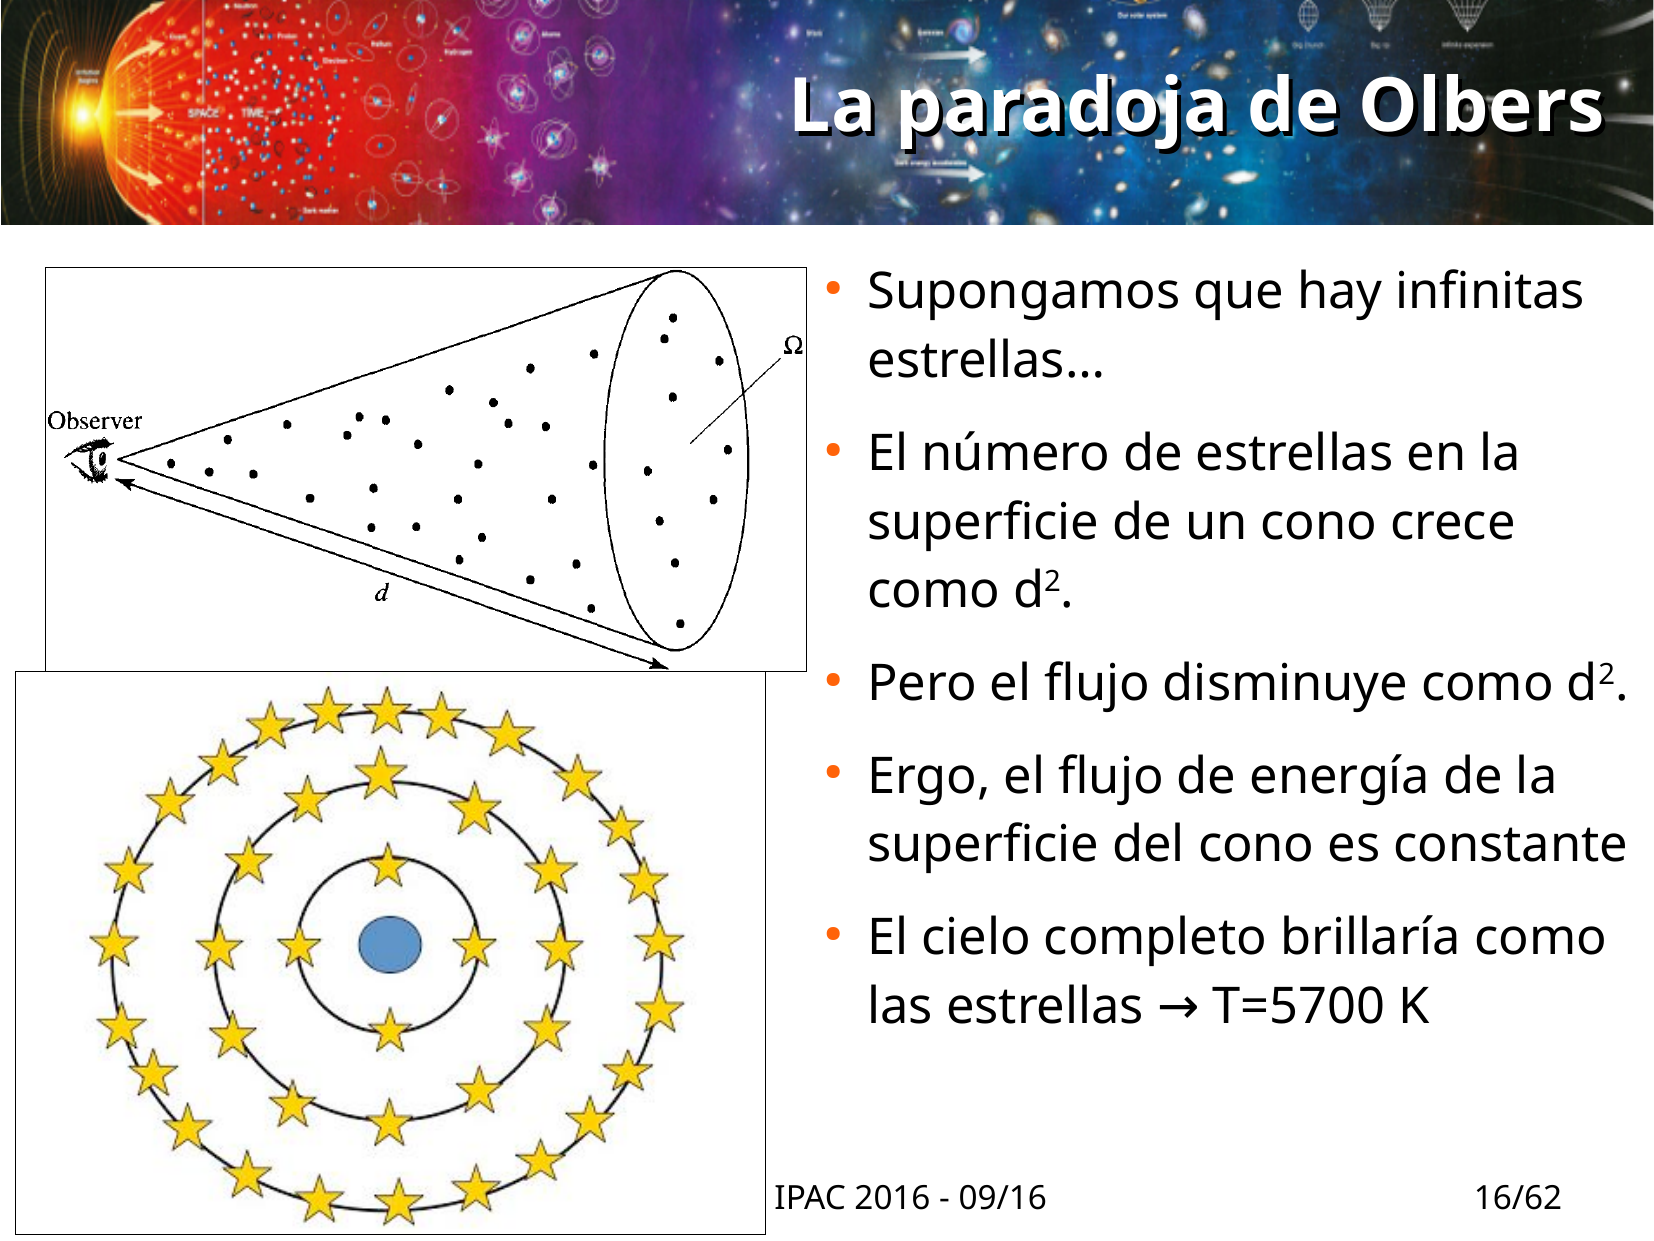

# La paradoja de Olbers
Supongamos que hay infinitas estrellas…
El número de estrellas en la superficie de un cono crece como d2.
Pero el flujo disminuye como d2.
Ergo, el flujo de energía de la superficie del cono es constante
El cielo completo brillaría como las estrellas → T=5700 K
Oct 13, 2016
H. Asorey - IPAC 2016 - 09/16
16